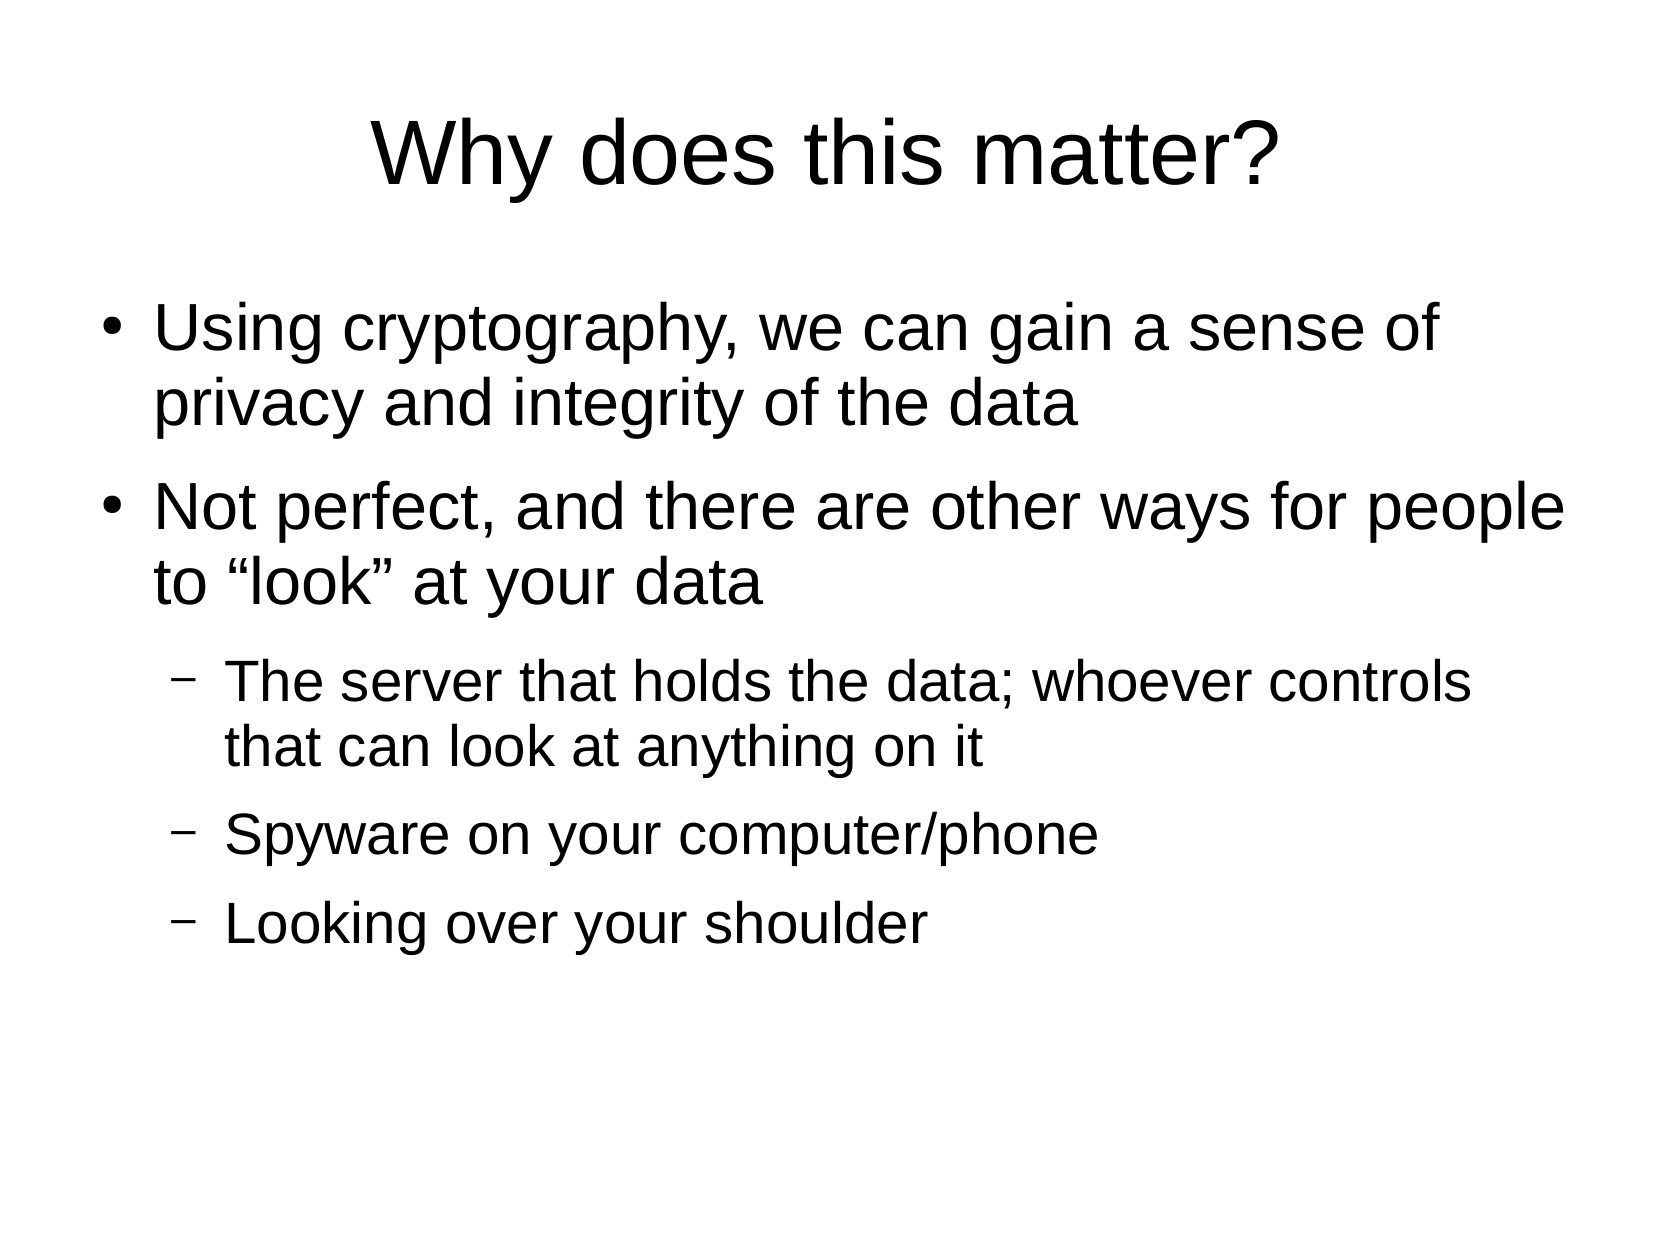

# Why does this matter?
Using cryptography, we can gain a sense of privacy and integrity of the data
Not perfect, and there are other ways for people to “look” at your data
The server that holds the data; whoever controls that can look at anything on it
Spyware on your computer/phone
Looking over your shoulder